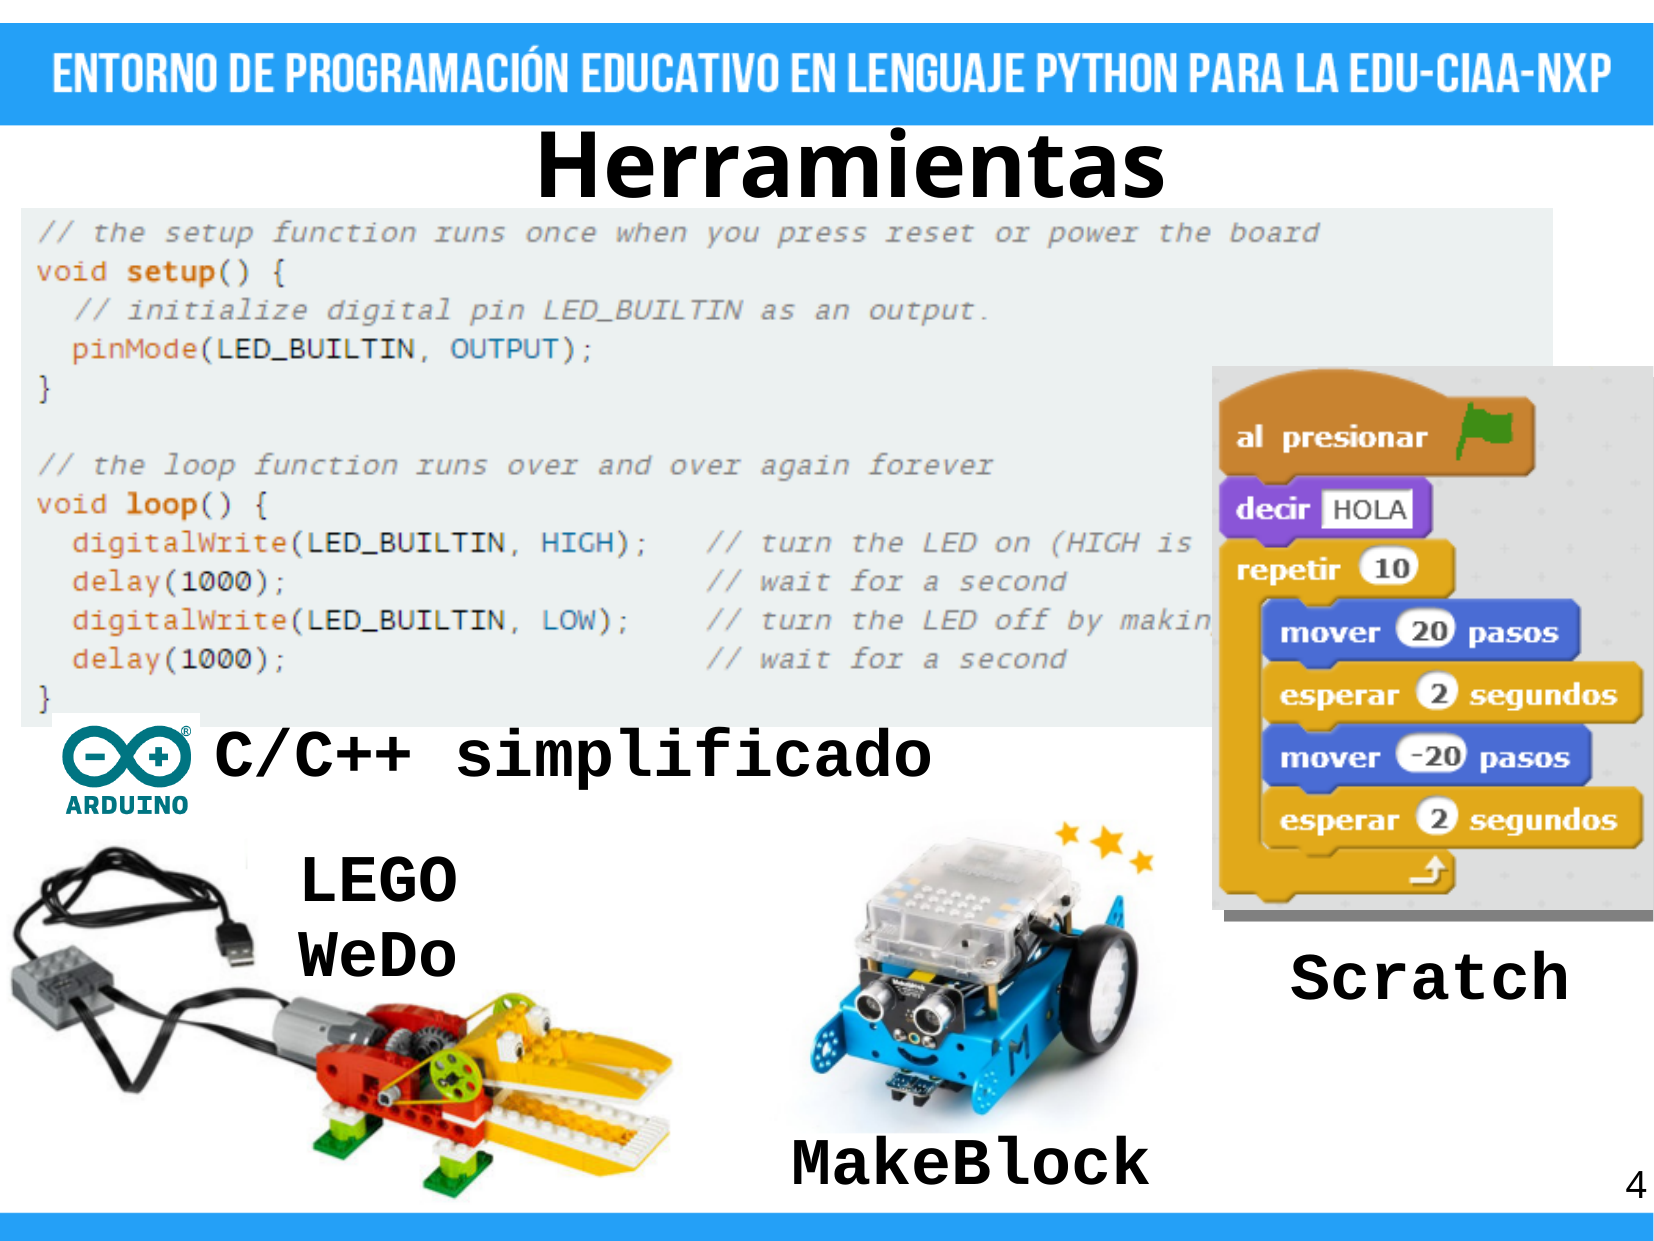

# Herramientas
C/C++ simplificado
LEGO WeDo
Scratch
MakeBlock
4